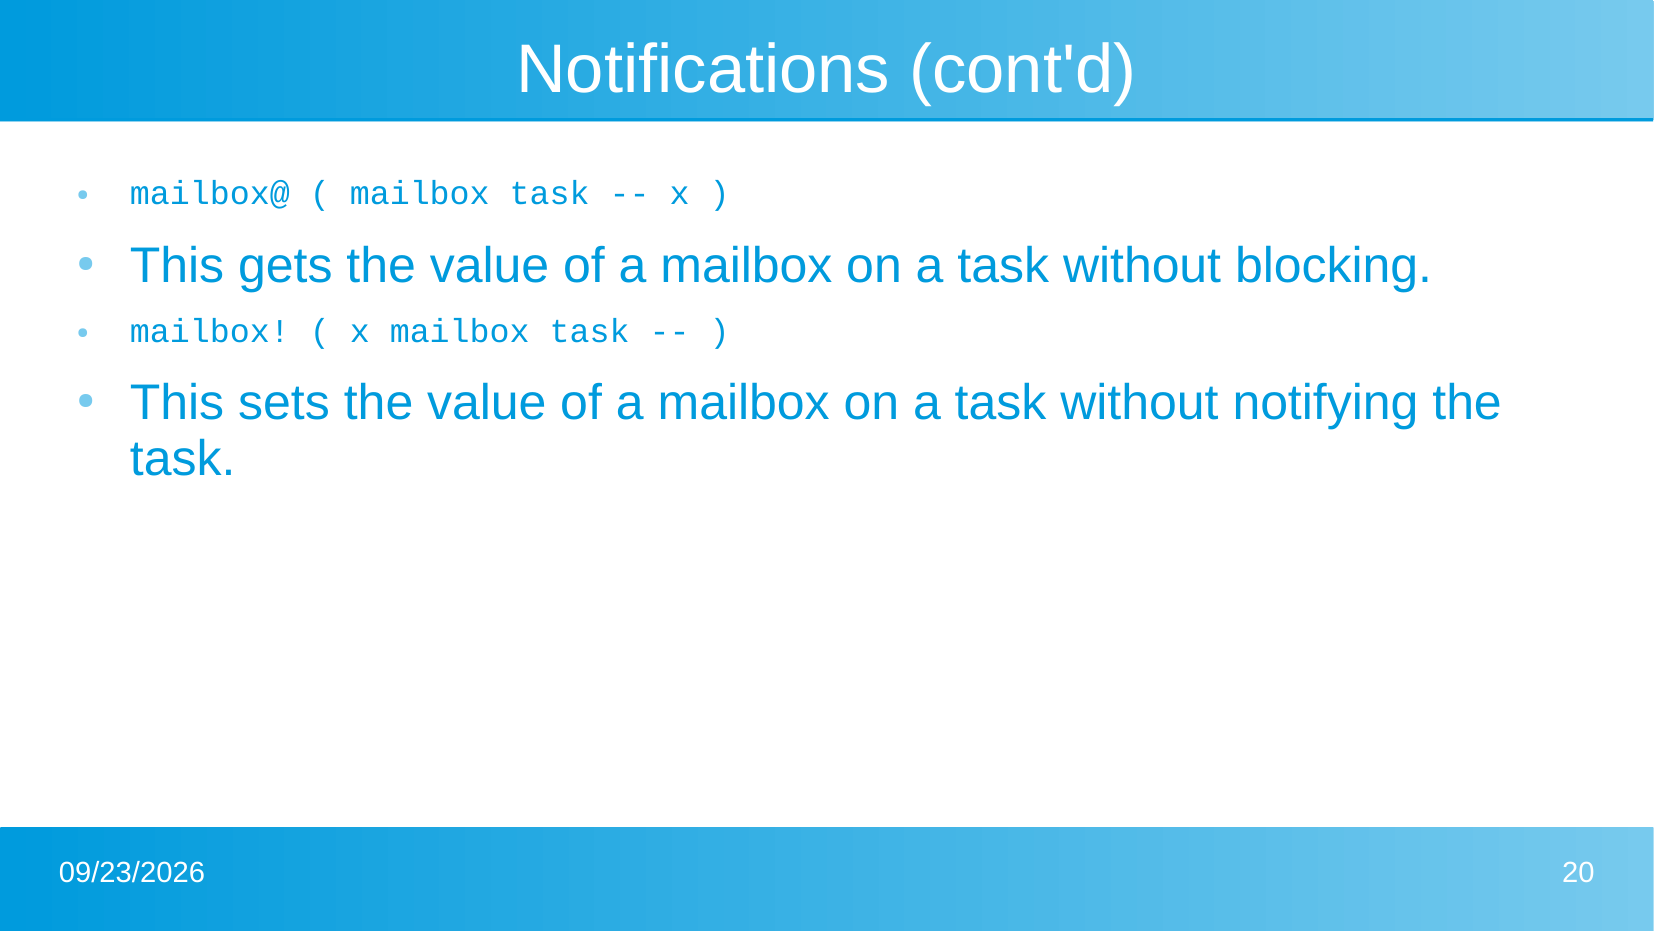

# Notifications (cont'd)
mailbox@ ( mailbox task -- x )
This gets the value of a mailbox on a task without blocking.
mailbox! ( x mailbox task -- )
This sets the value of a mailbox on a task without notifying the task.
20